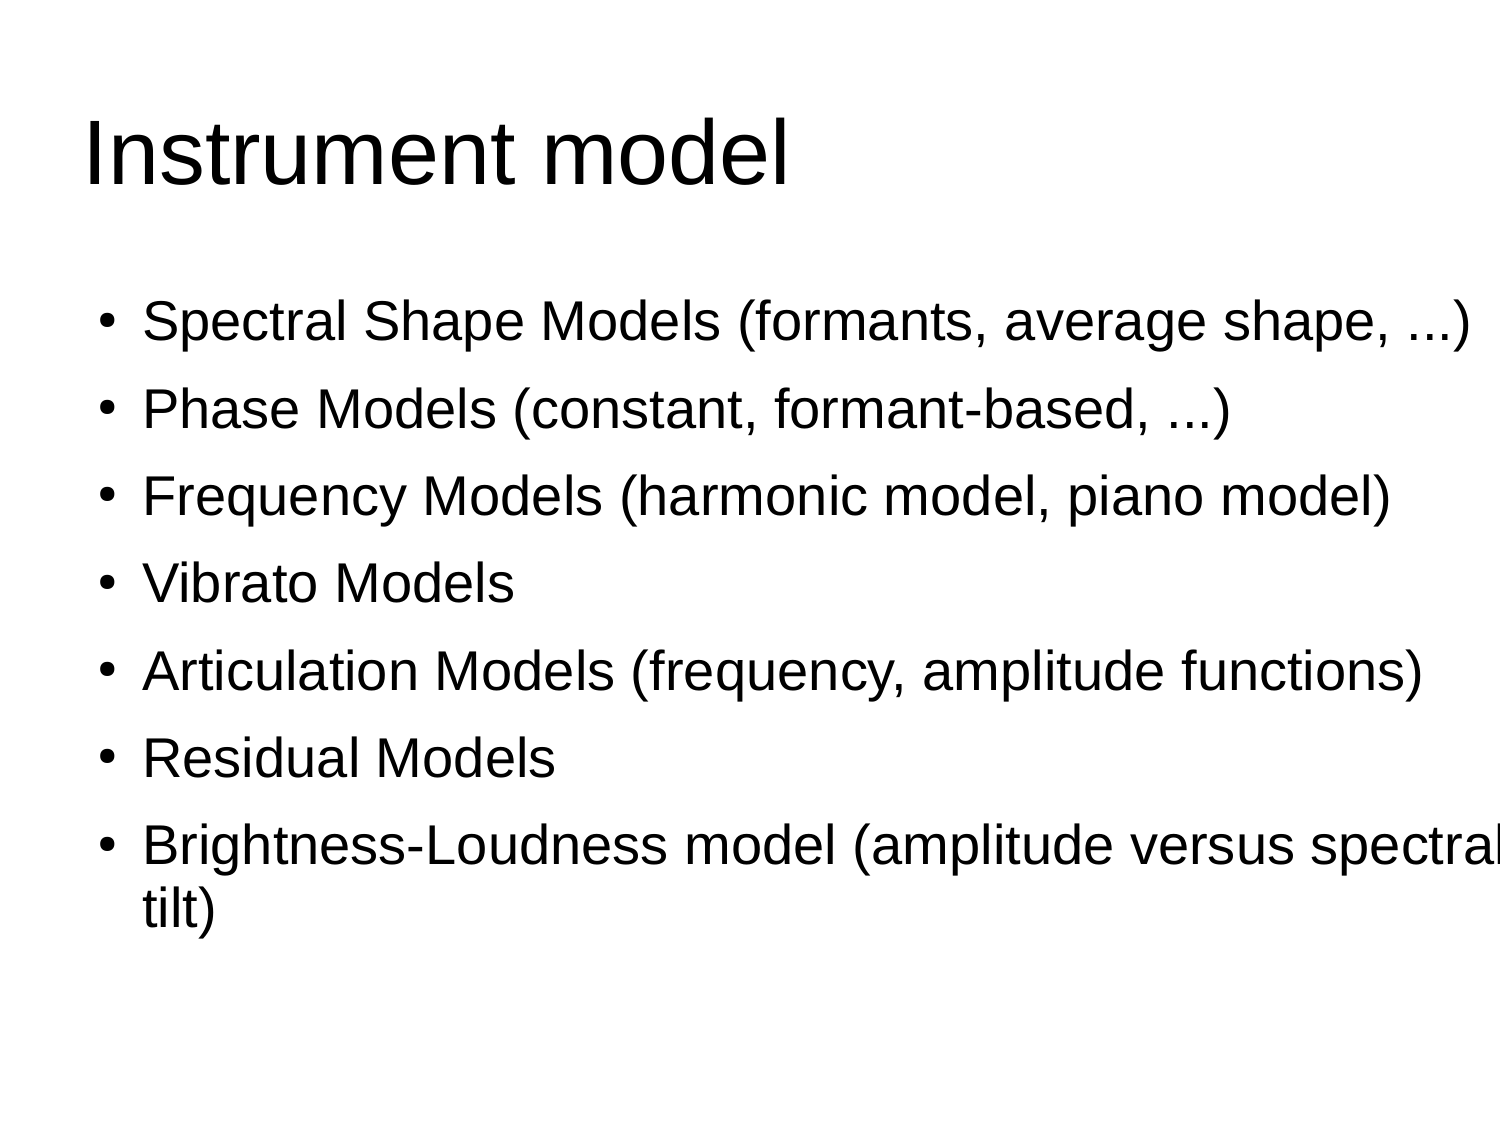

# Instrument model
Spectral Shape Models (formants, average shape, ...)
Phase Models (constant, formant-based, ...)
Frequency Models (harmonic model, piano model)
Vibrato Models
Articulation Models (frequency, amplitude functions)
Residual Models
Brightness-Loudness model (amplitude versus spectral tilt)